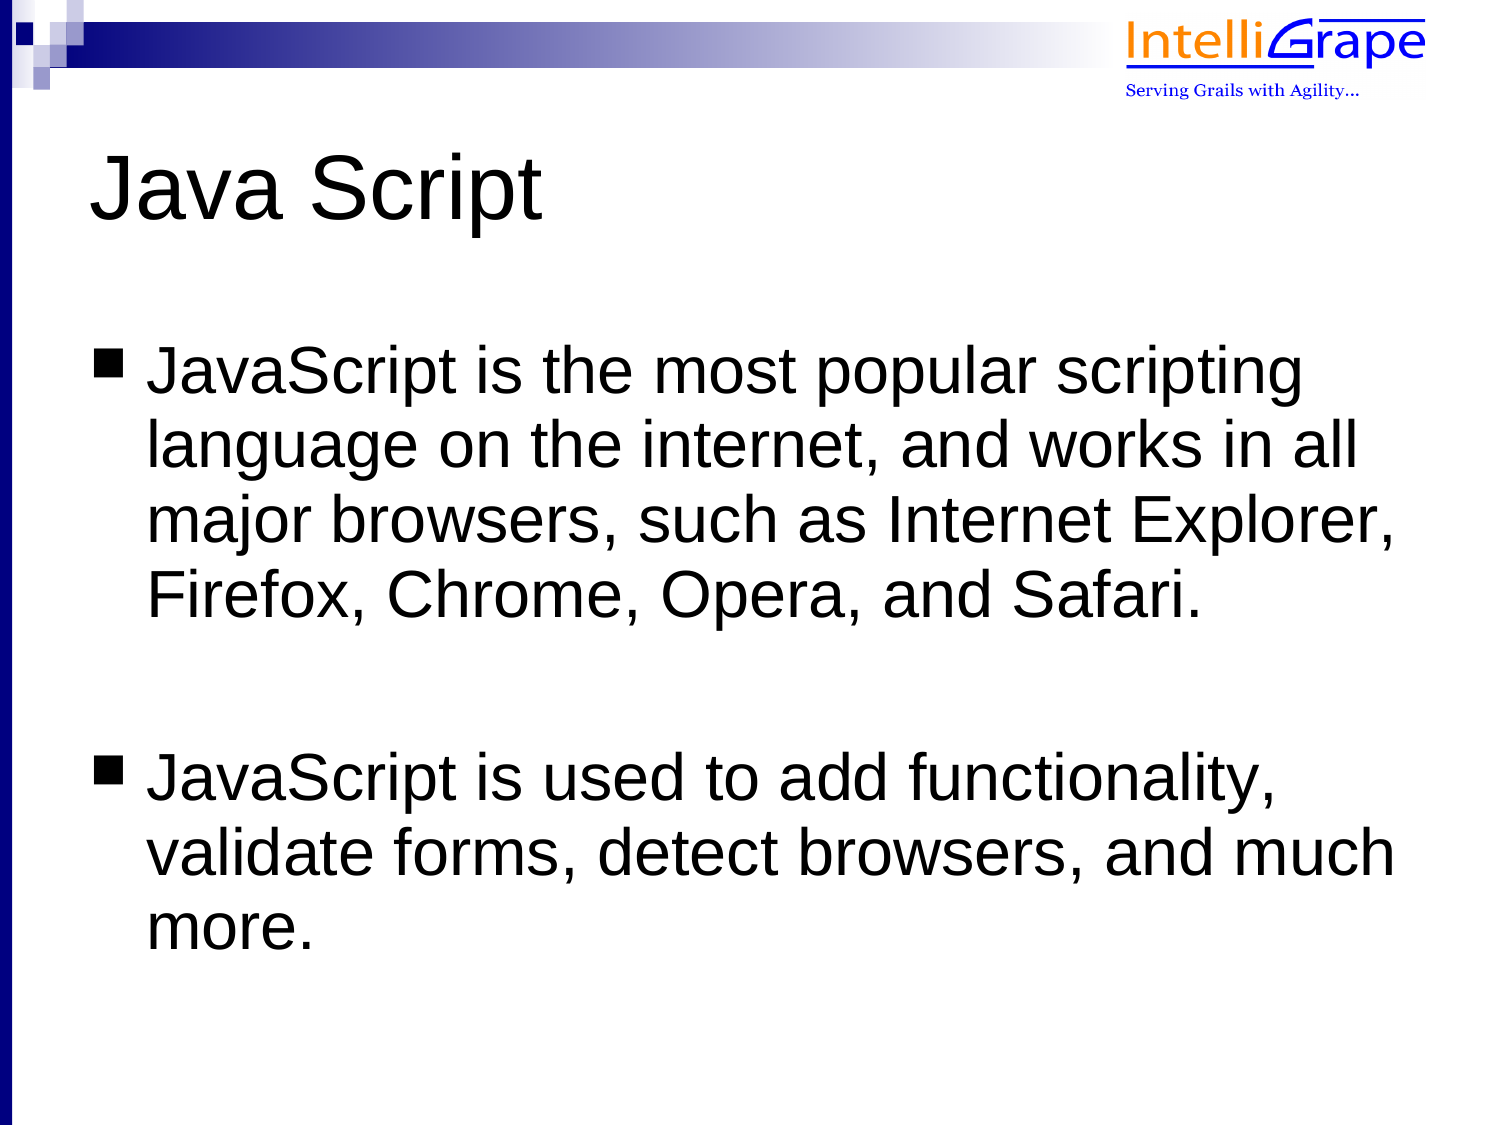

# Java Script
JavaScript is the most popular scripting language on the internet, and works in all major browsers, such as Internet Explorer, Firefox, Chrome, Opera, and Safari.
JavaScript is used to add functionality, validate forms, detect browsers, and much more.